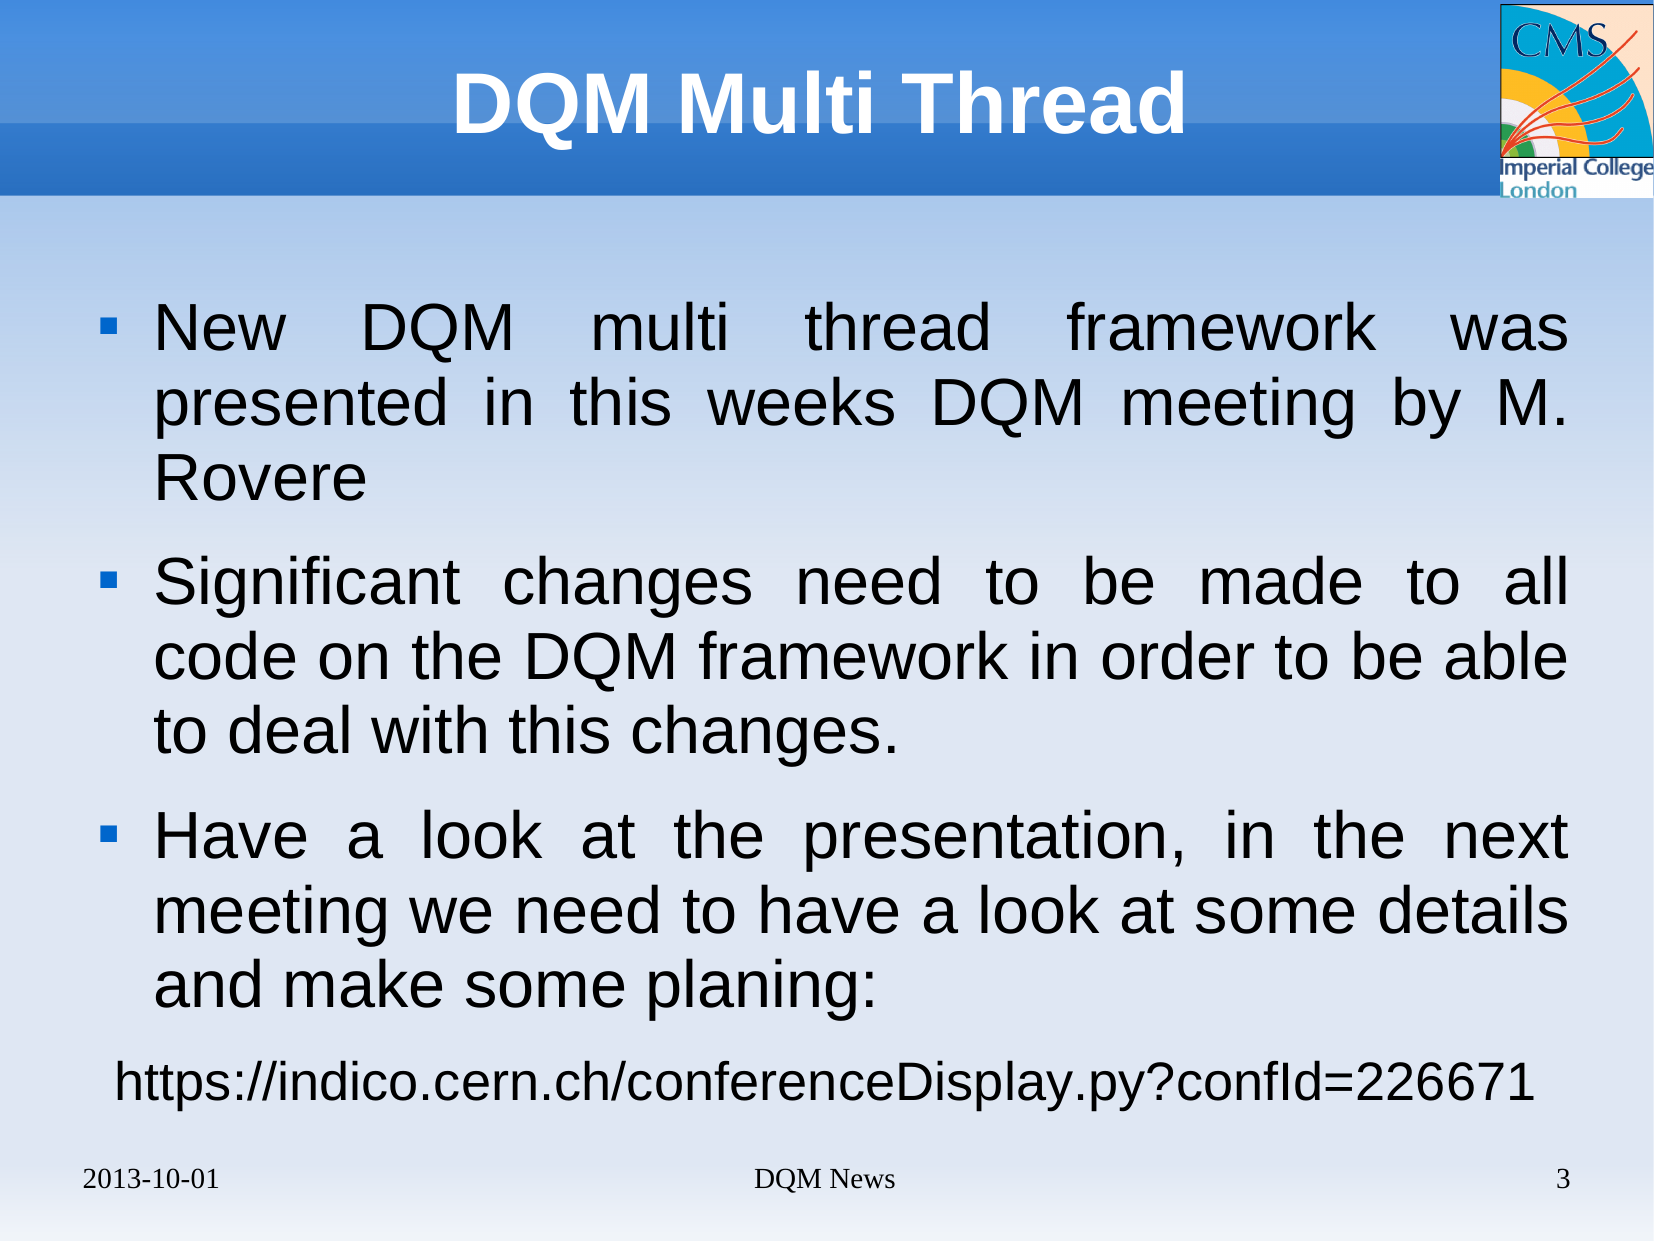

# DQM Multi Thread
New DQM multi thread framework was presented in this weeks DQM meeting by M. Rovere
Significant changes need to be made to all code on the DQM framework in order to be able to deal with this changes.
Have a look at the presentation, in the next meeting we need to have a look at some details and make some planing:
https://indico.cern.ch/conferenceDisplay.py?confId=226671
2013-10-01
DQM News
3